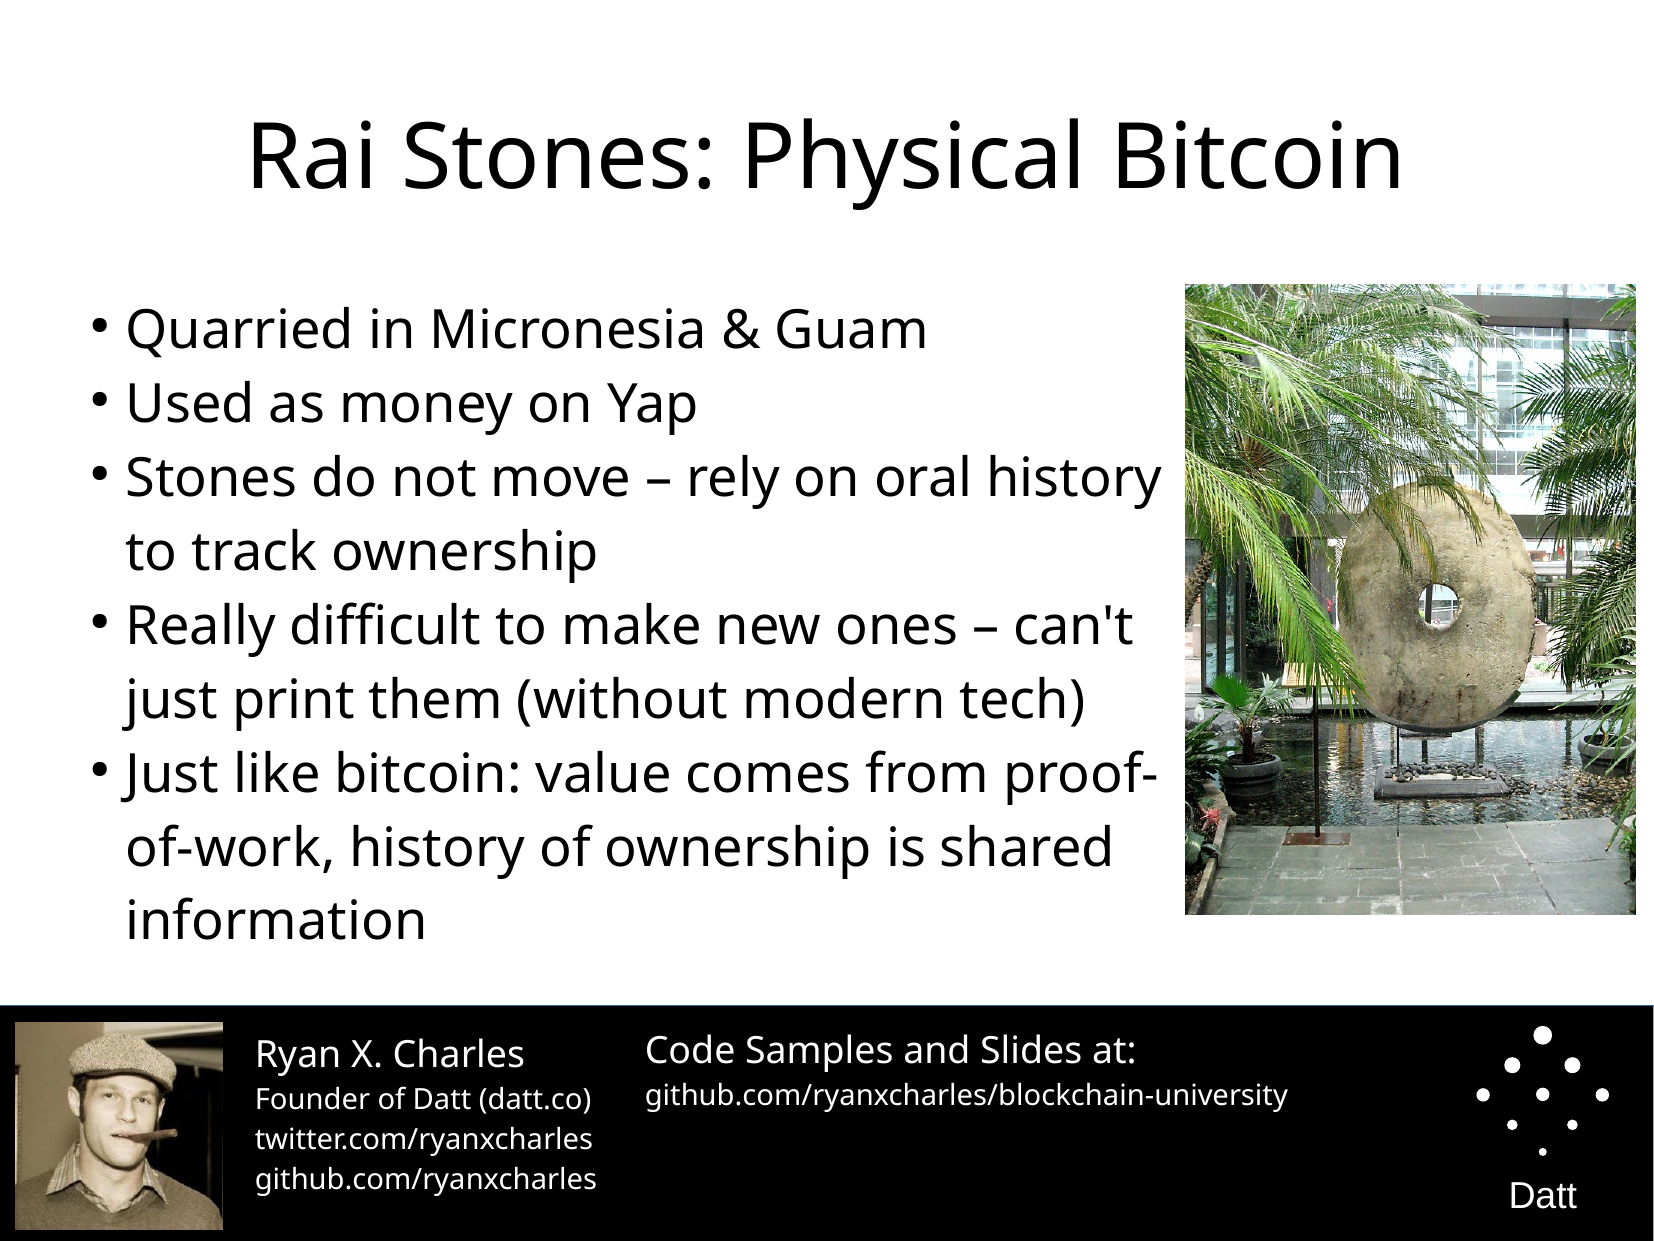

# Rai Stones: Physical Bitcoin
Quarried in Micronesia & Guam
Used as money on Yap
Stones do not move – rely on oral history to track ownership
Really difficult to make new ones – can't just print them (without modern tech)
Just like bitcoin: value comes from proof-of-work, history of ownership is shared information
Code Samples and Slides at:
github.com/ryanxcharles/blockchain-university
Ryan X. Charles
Founder of Datt (datt.co)
twitter.com/ryanxcharles
github.com/ryanxcharles
Datt